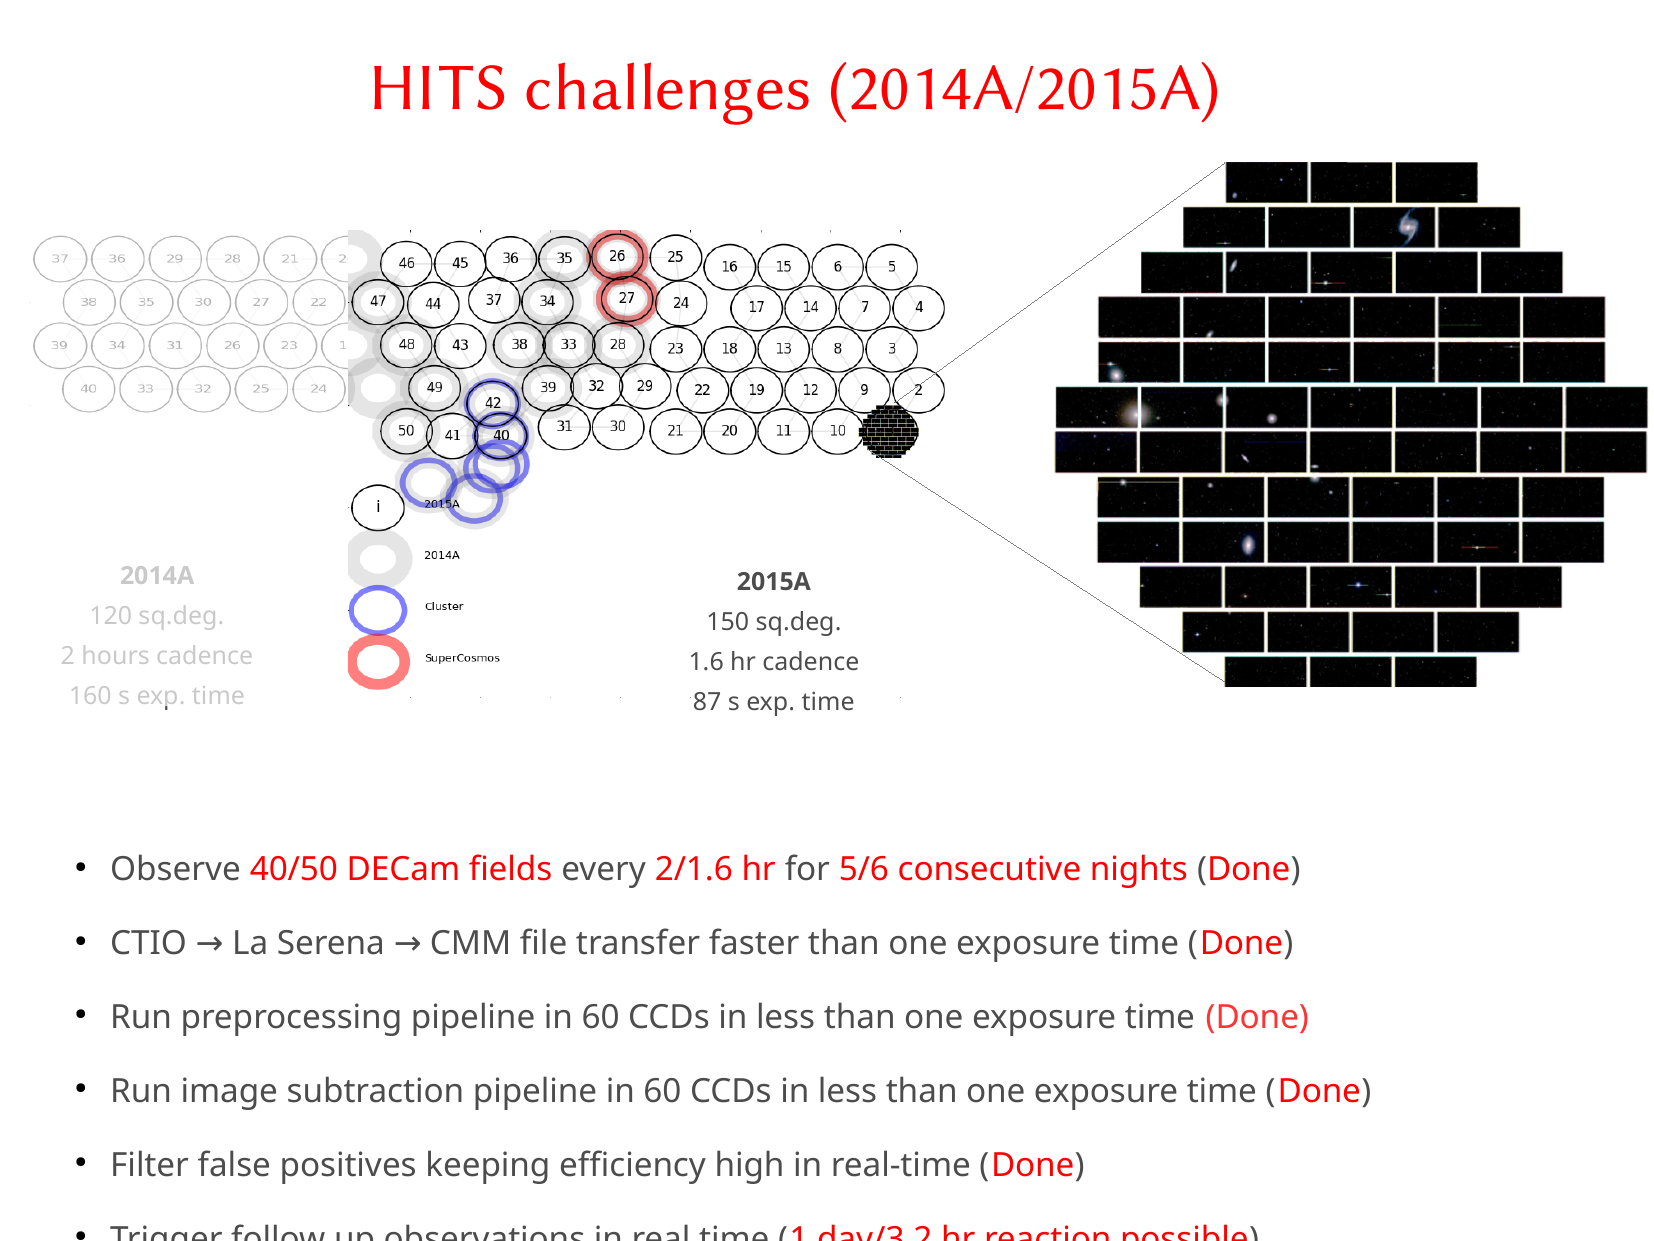

HITS challenges (2014A/2015A)
2014A
120 sq.deg.
2 hours cadence
160 s exp. time
2015A
150 sq.deg.
1.6 hr cadence
87 s exp. time
Observe 40/50 DECam fields every 2/1.6 hr for 5/6 consecutive nights (Done)
CTIO → La Serena → CMM file transfer faster than one exposure time (Done)
Run preprocessing pipeline in 60 CCDs in less than one exposure time (Done)
Run image subtraction pipeline in 60 CCDs in less than one exposure time (Done)
Filter false positives keeping efficiency high in real-time (Done)
Trigger follow up observations in real time (1 day/3.2 hr reaction possible)